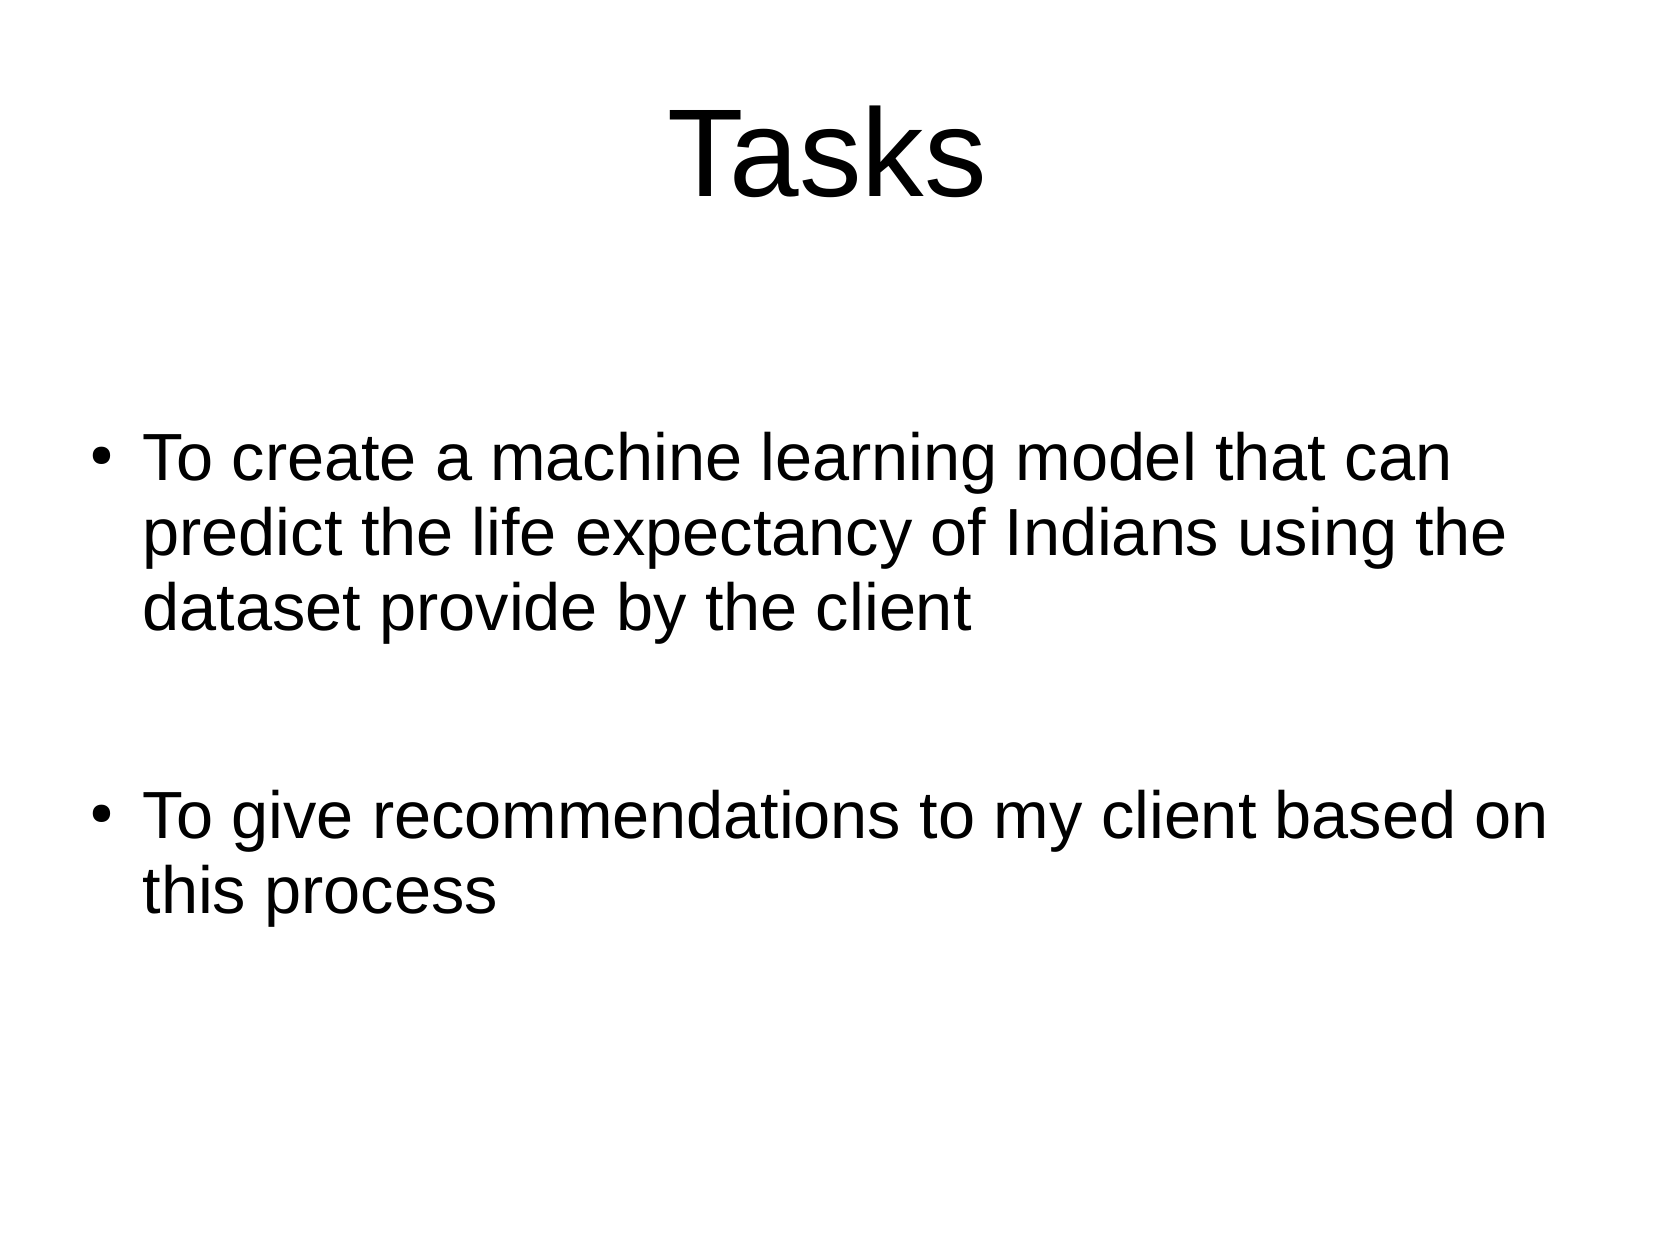

# Tasks
To create a machine learning model that can predict the life expectancy of Indians using the dataset provide by the client
To give recommendations to my client based on this process